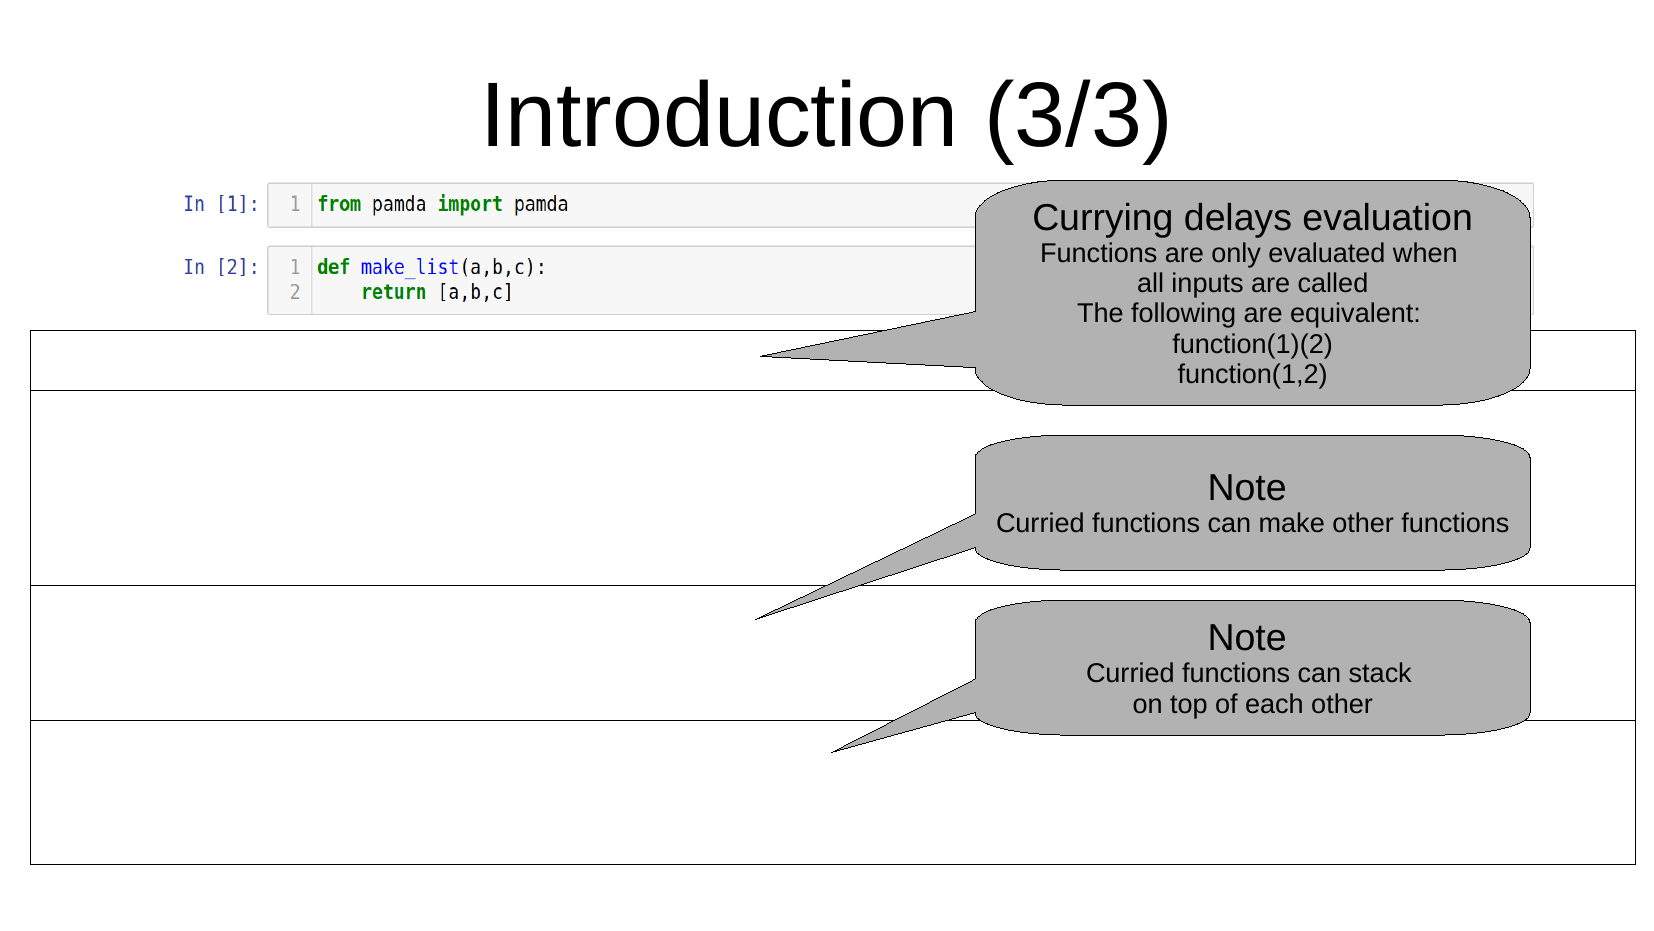

# Introduction (3/3)
Currying delays evaluation
Functions are only evaluated when
all inputs are called
The following are equivalent:
function(1)(2)
function(1,2)
Note
Curried functions can make other functions
Note
Curried functions can stack
on top of each other